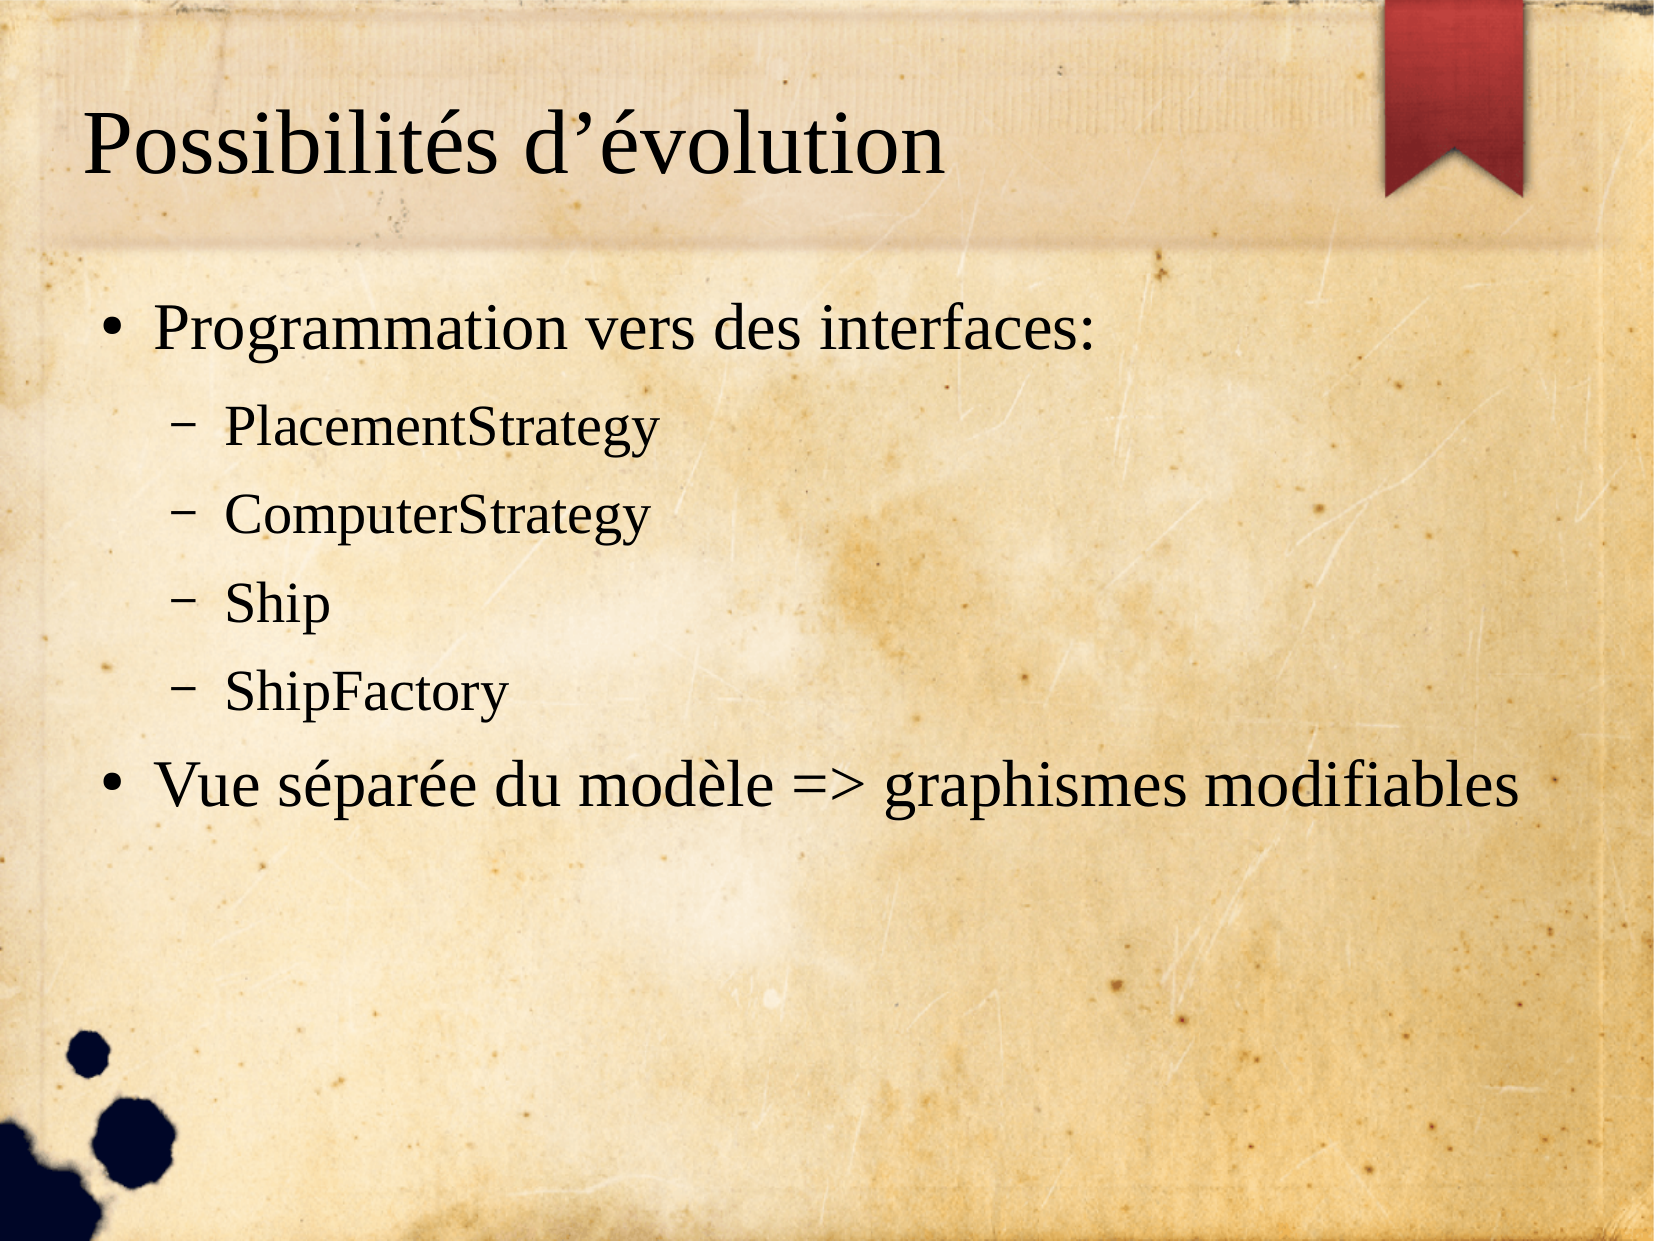

# Possibilités d’évolution
Programmation vers des interfaces:
PlacementStrategy
ComputerStrategy
Ship
ShipFactory
Vue séparée du modèle => graphismes modifiables